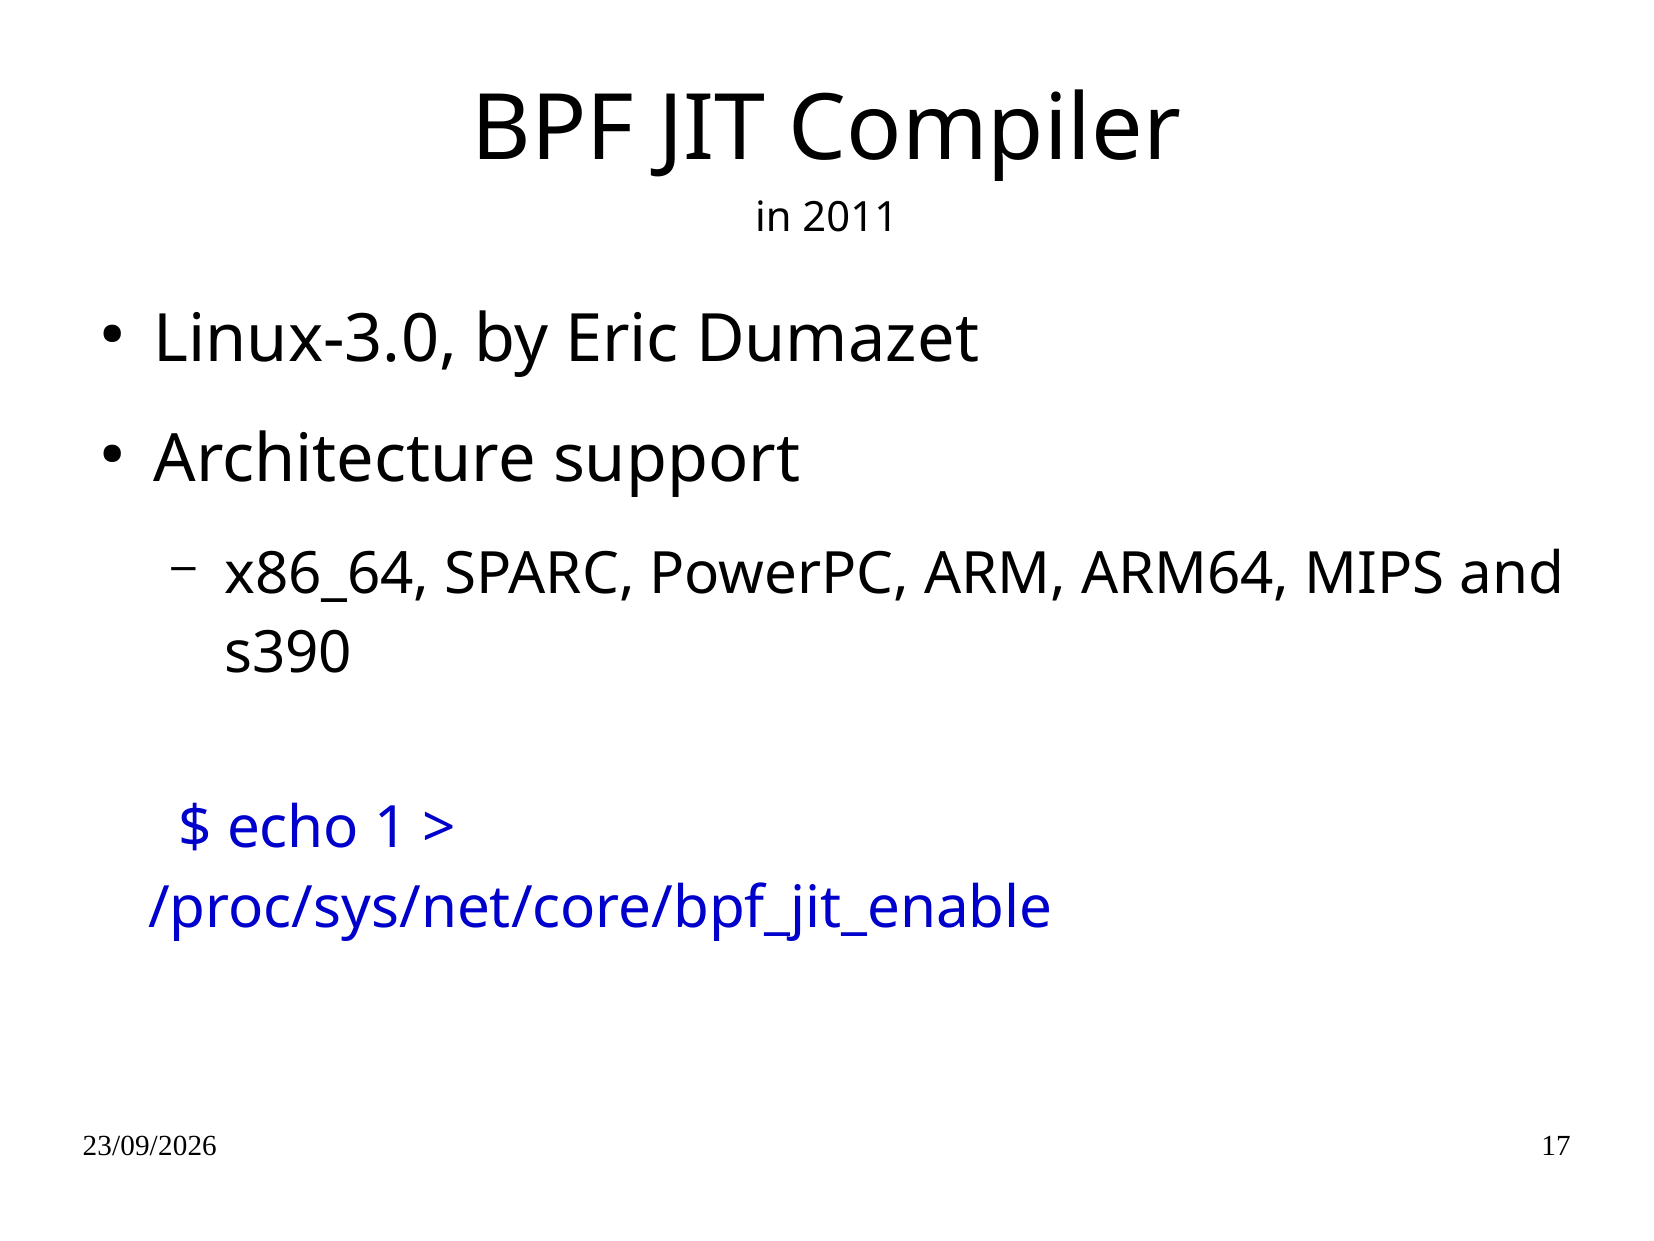

# BPF JIT Compiler in 2011
Linux-3.0, by Eric Dumazet
Architecture support
x86_64, SPARC, PowerPC, ARM, ARM64, MIPS and s390
 $ echo 1 > /proc/sys/net/core/bpf_jit_enable
17